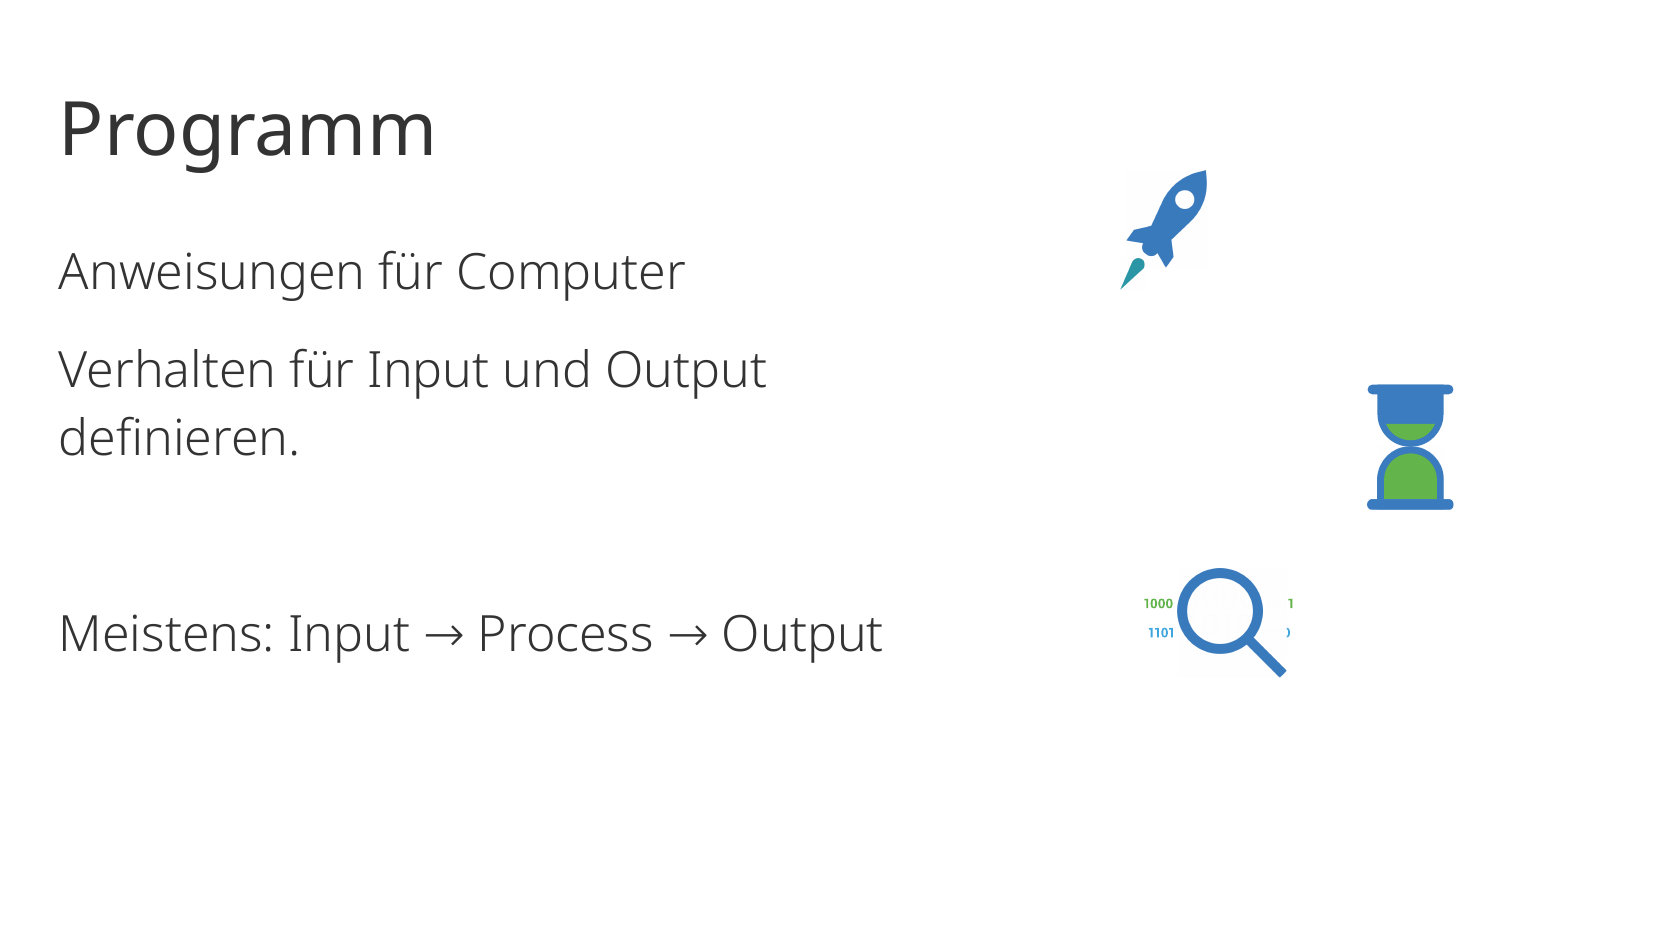

# Programm
Anweisungen für Computer
Verhalten für Input und Output definieren.
Meistens: Input → Process → Output